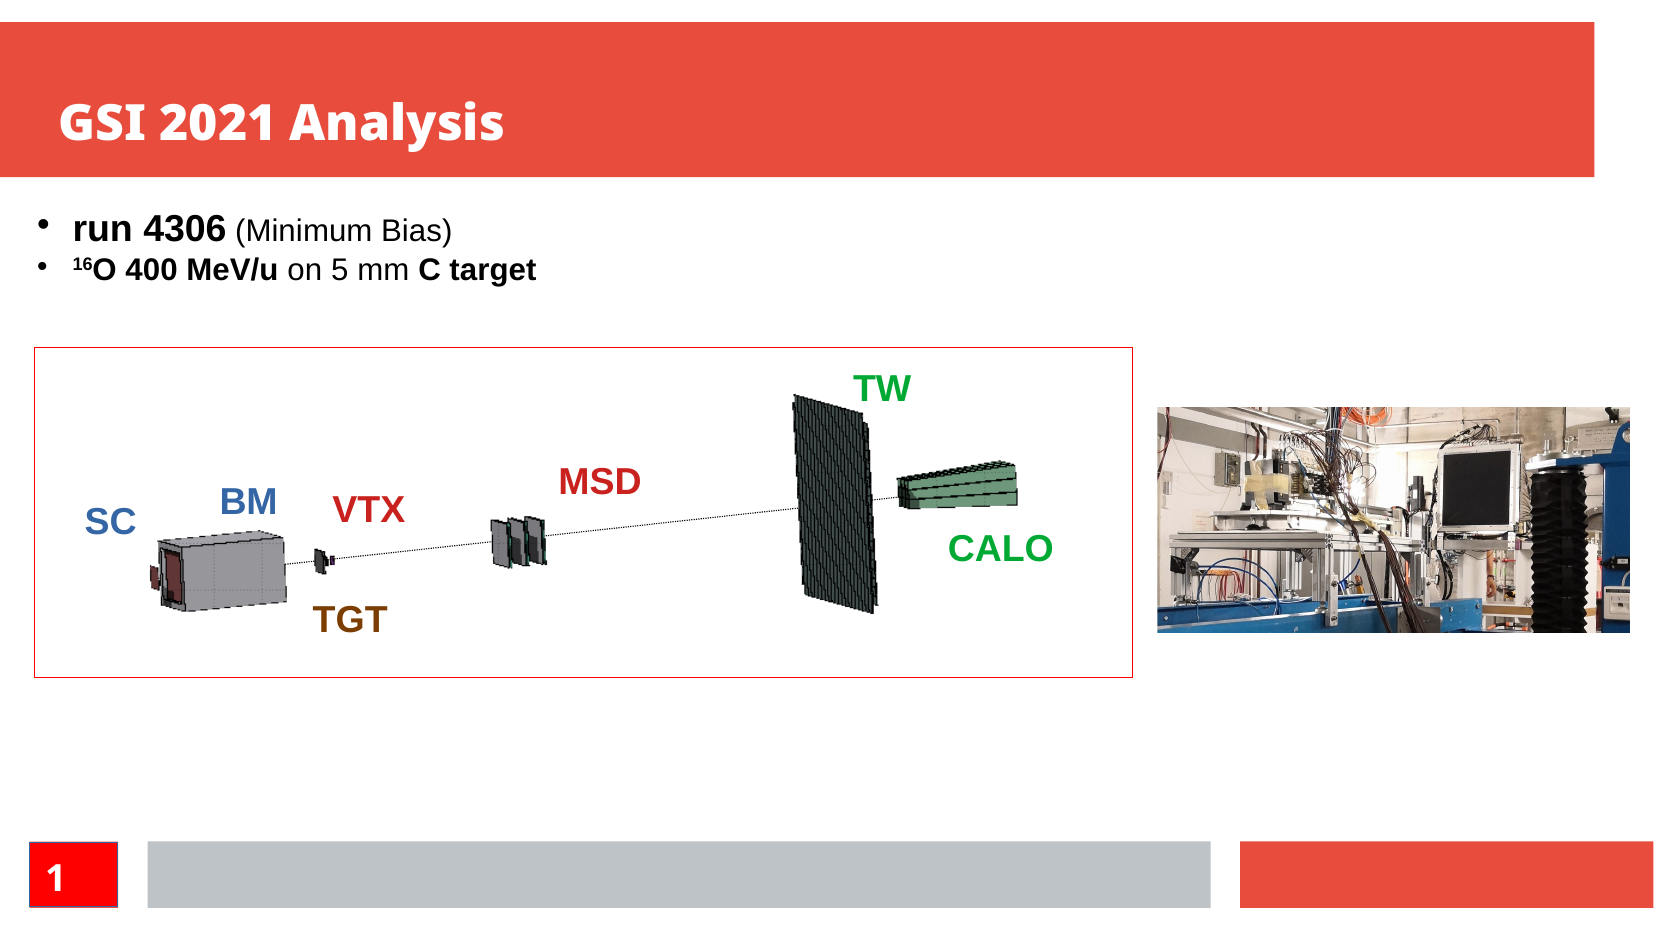

# GSI 2021 Analysis
run 4306 (Minimum Bias)
16O 400 MeV/u on 5 mm C target
TW
MSD
BM
VTX
SC
CALO
TGT
1
1